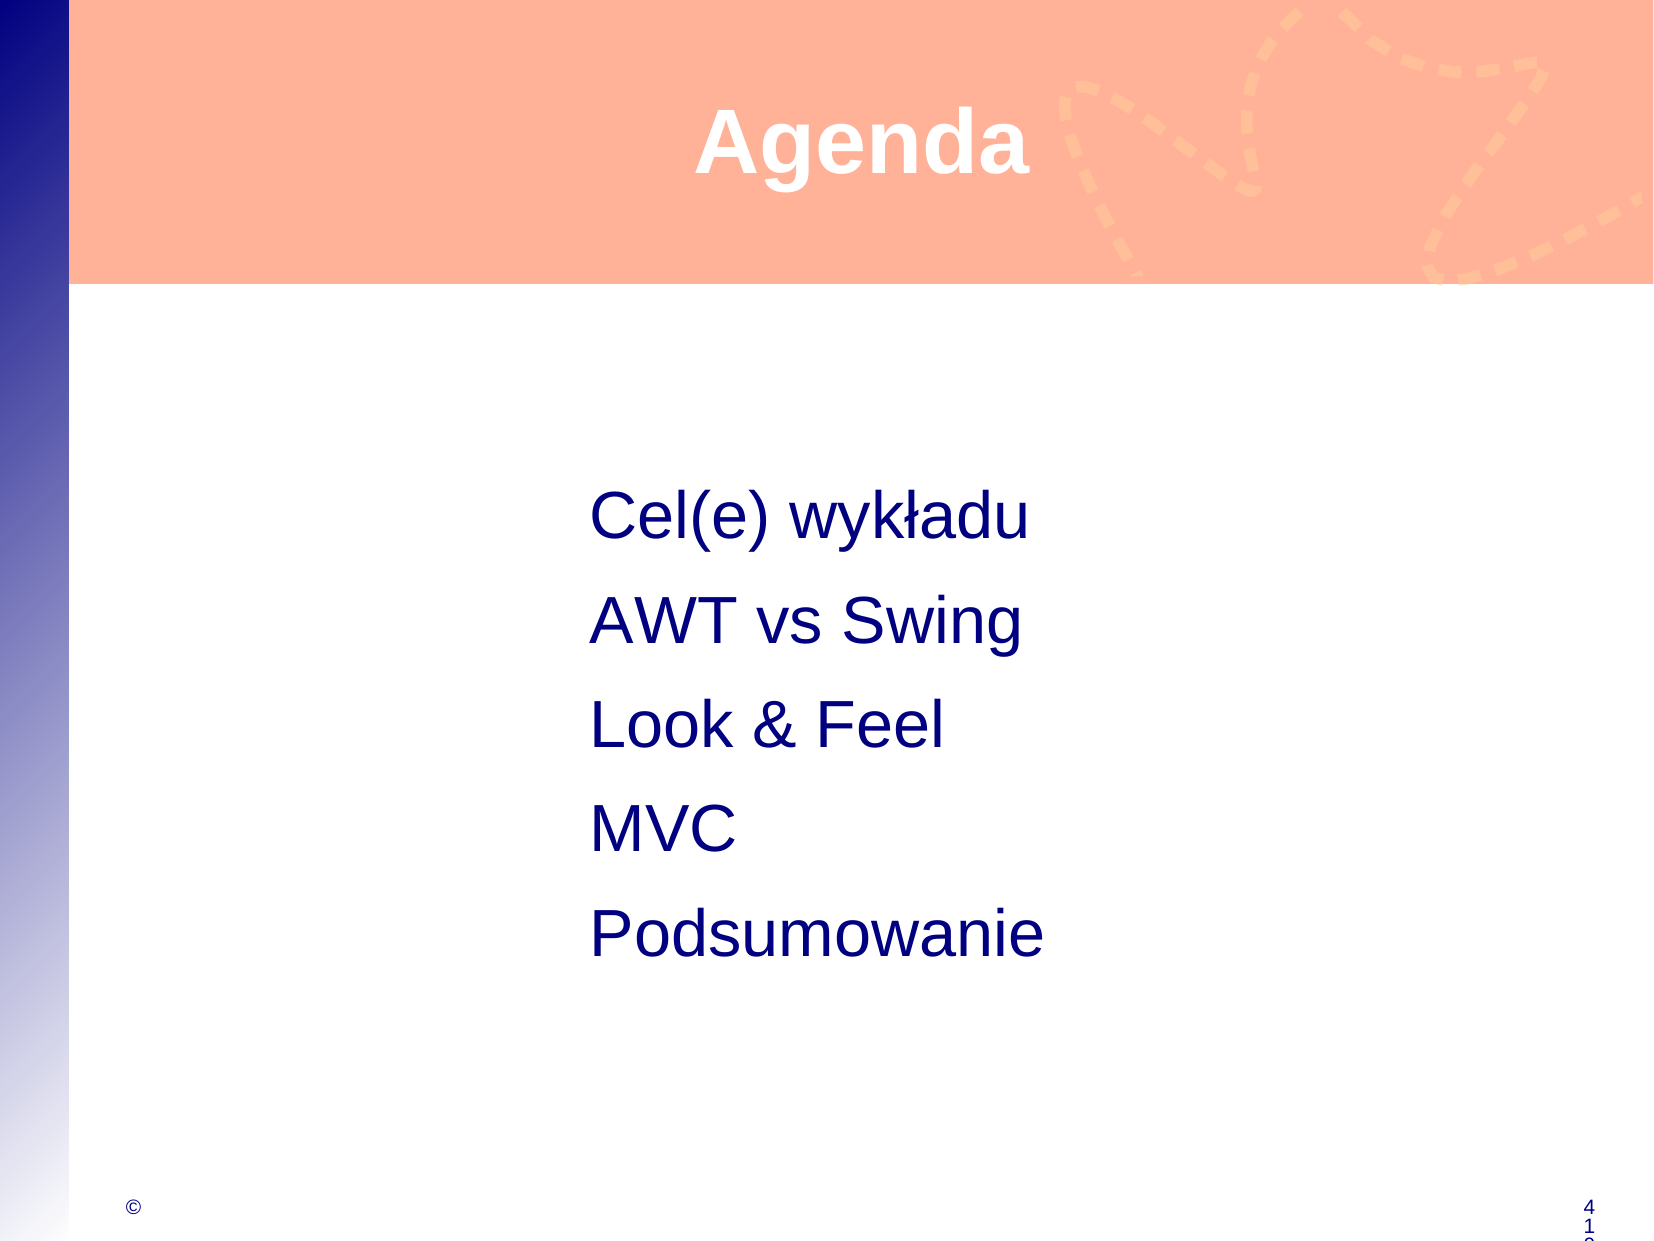

# Agenda
Cel(e) wykładu
AWT vs Swing
Look & Feel
MVC
Podsumowanie